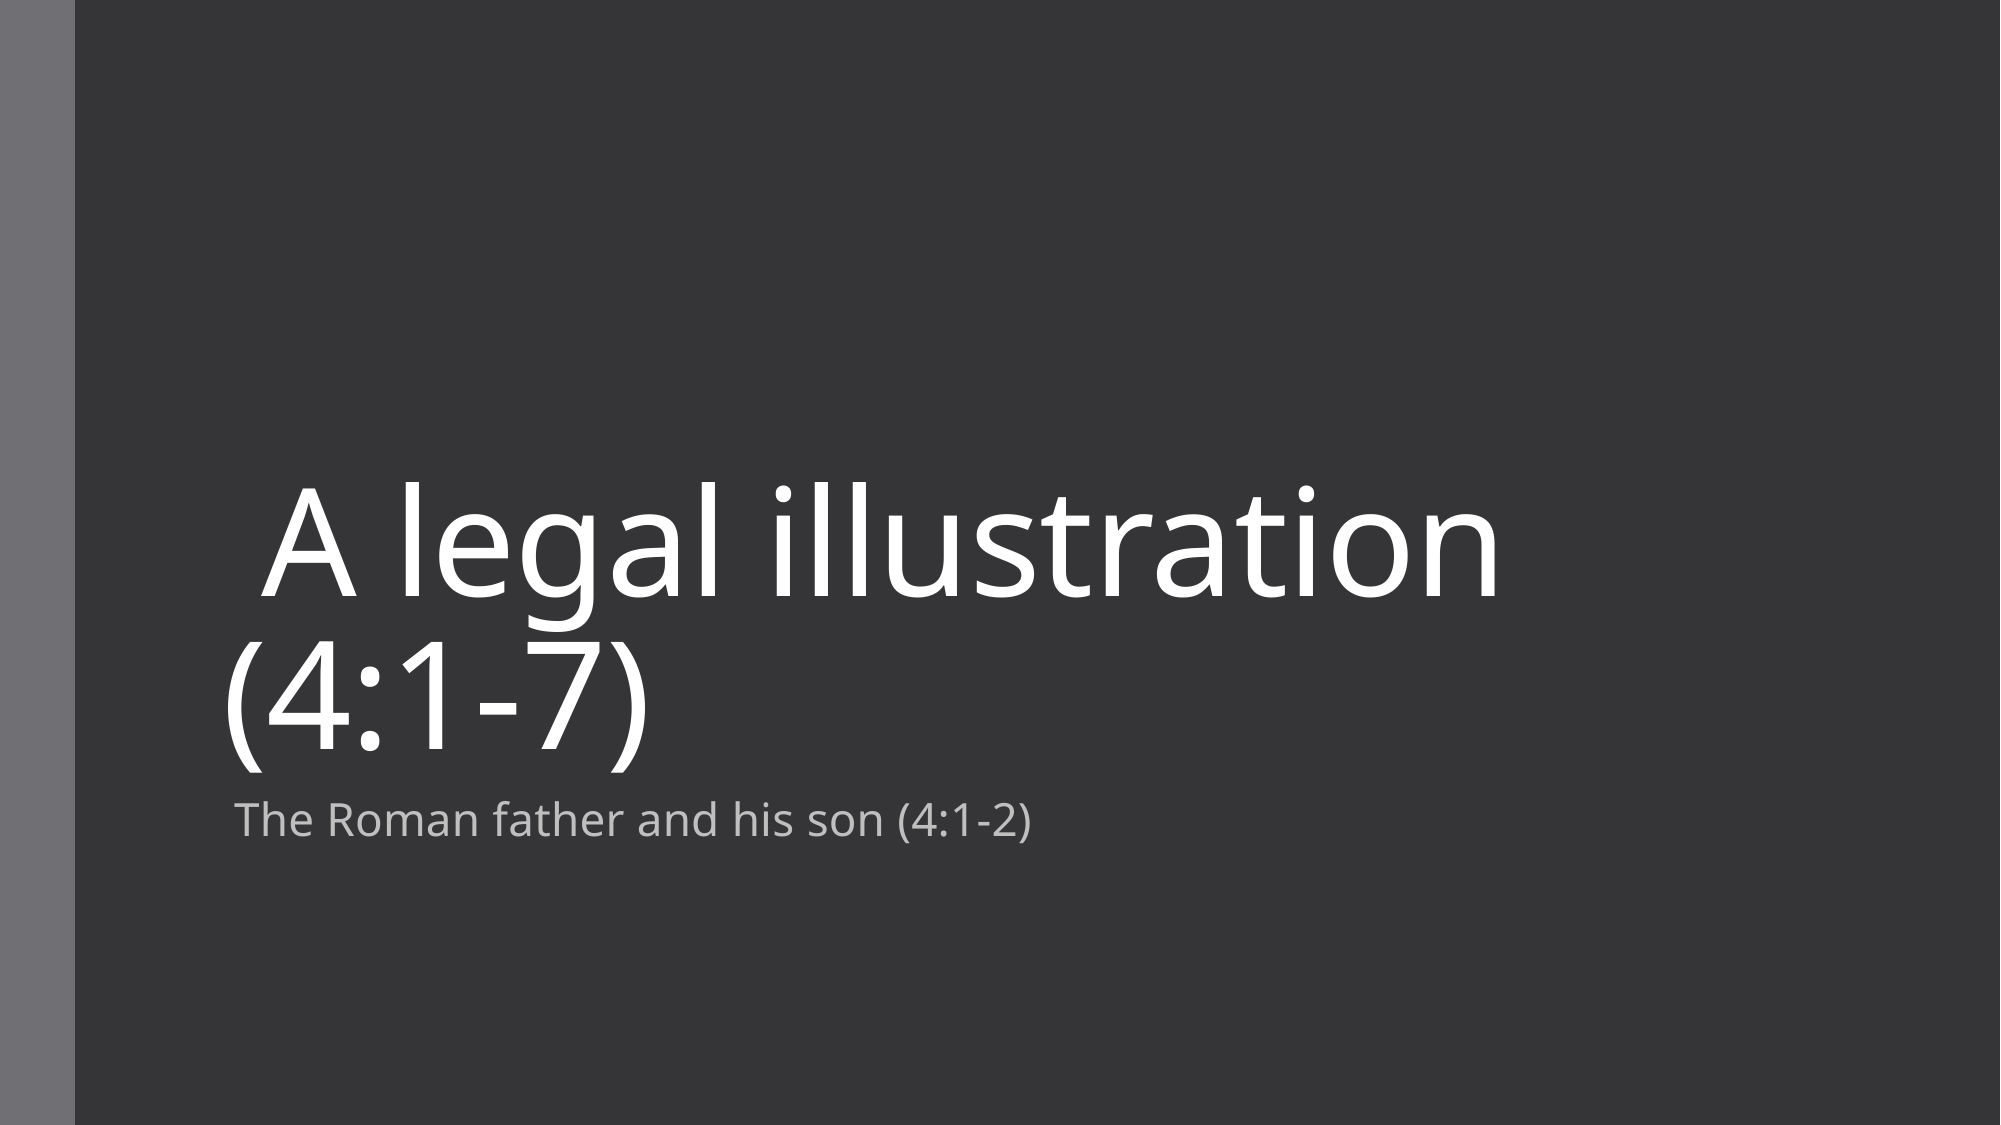

# A legal illustration (4:1-7)
 The Roman father and his son (4:1-2)